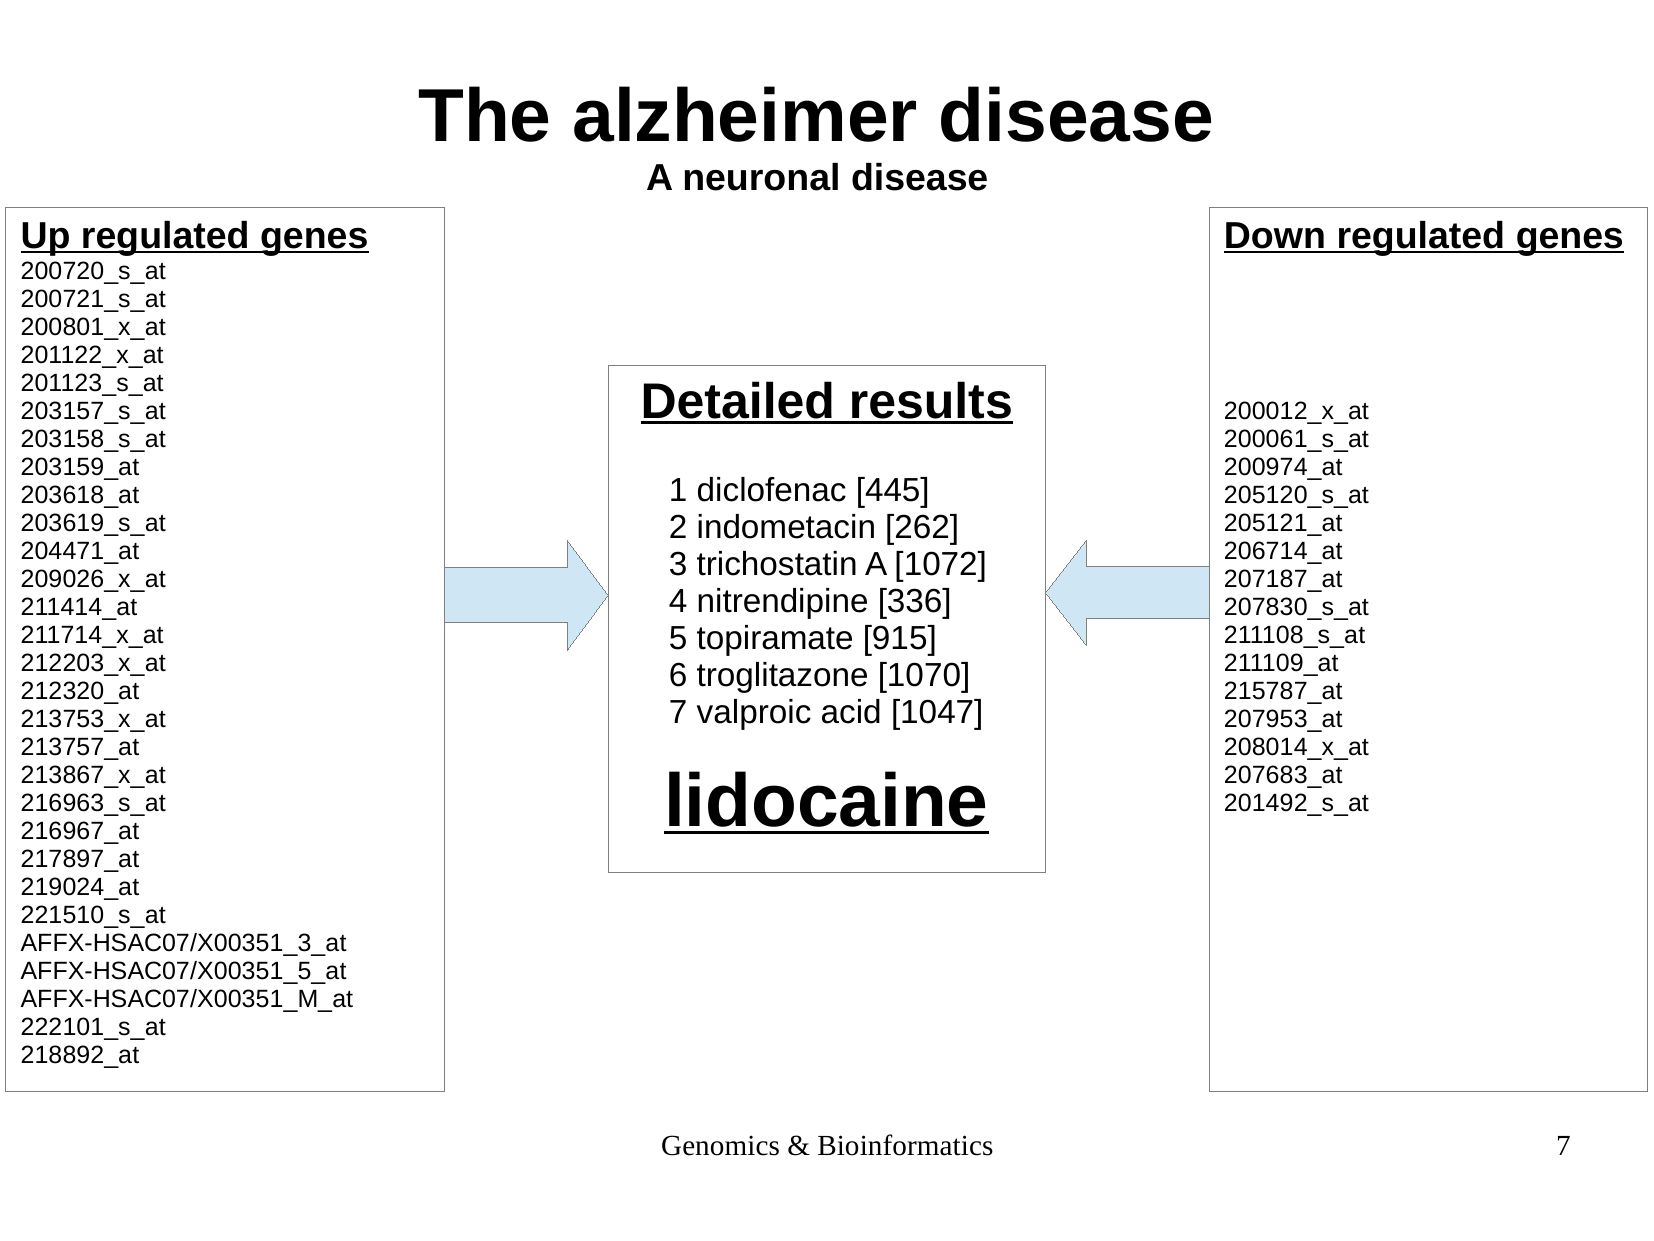

The alzheimer disease
A neuronal disease
Up regulated genes
200720_s_at
200721_s_at
200801_x_at
201122_x_at
201123_s_at
203157_s_at
203158_s_at
203159_at
203618_at
203619_s_at
204471_at
209026_x_at
211414_at
211714_x_at
212203_x_at
212320_at
213753_x_at
213757_at
213867_x_at
216963_s_at
216967_at
217897_at
219024_at
221510_s_at
AFFX-HSAC07/X00351_3_at
AFFX-HSAC07/X00351_5_at
AFFX-HSAC07/X00351_M_at
222101_s_at
218892_at
Down regulated genes
200012_x_at
200061_s_at
200974_at
205120_s_at
205121_at
206714_at
207187_at
207830_s_at
211108_s_at
211109_at
215787_at
207953_at
208014_x_at
207683_at
201492_s_at
Detailed results
 1 diclofenac [445]
 2 indometacin [262]
 3 trichostatin A [1072]
 4 nitrendipine [336]
 5 topiramate [915]
 6 troglitazone [1070]
 7 valproic acid [1047]
lidocaine
Genomics & Bioinformatics
7